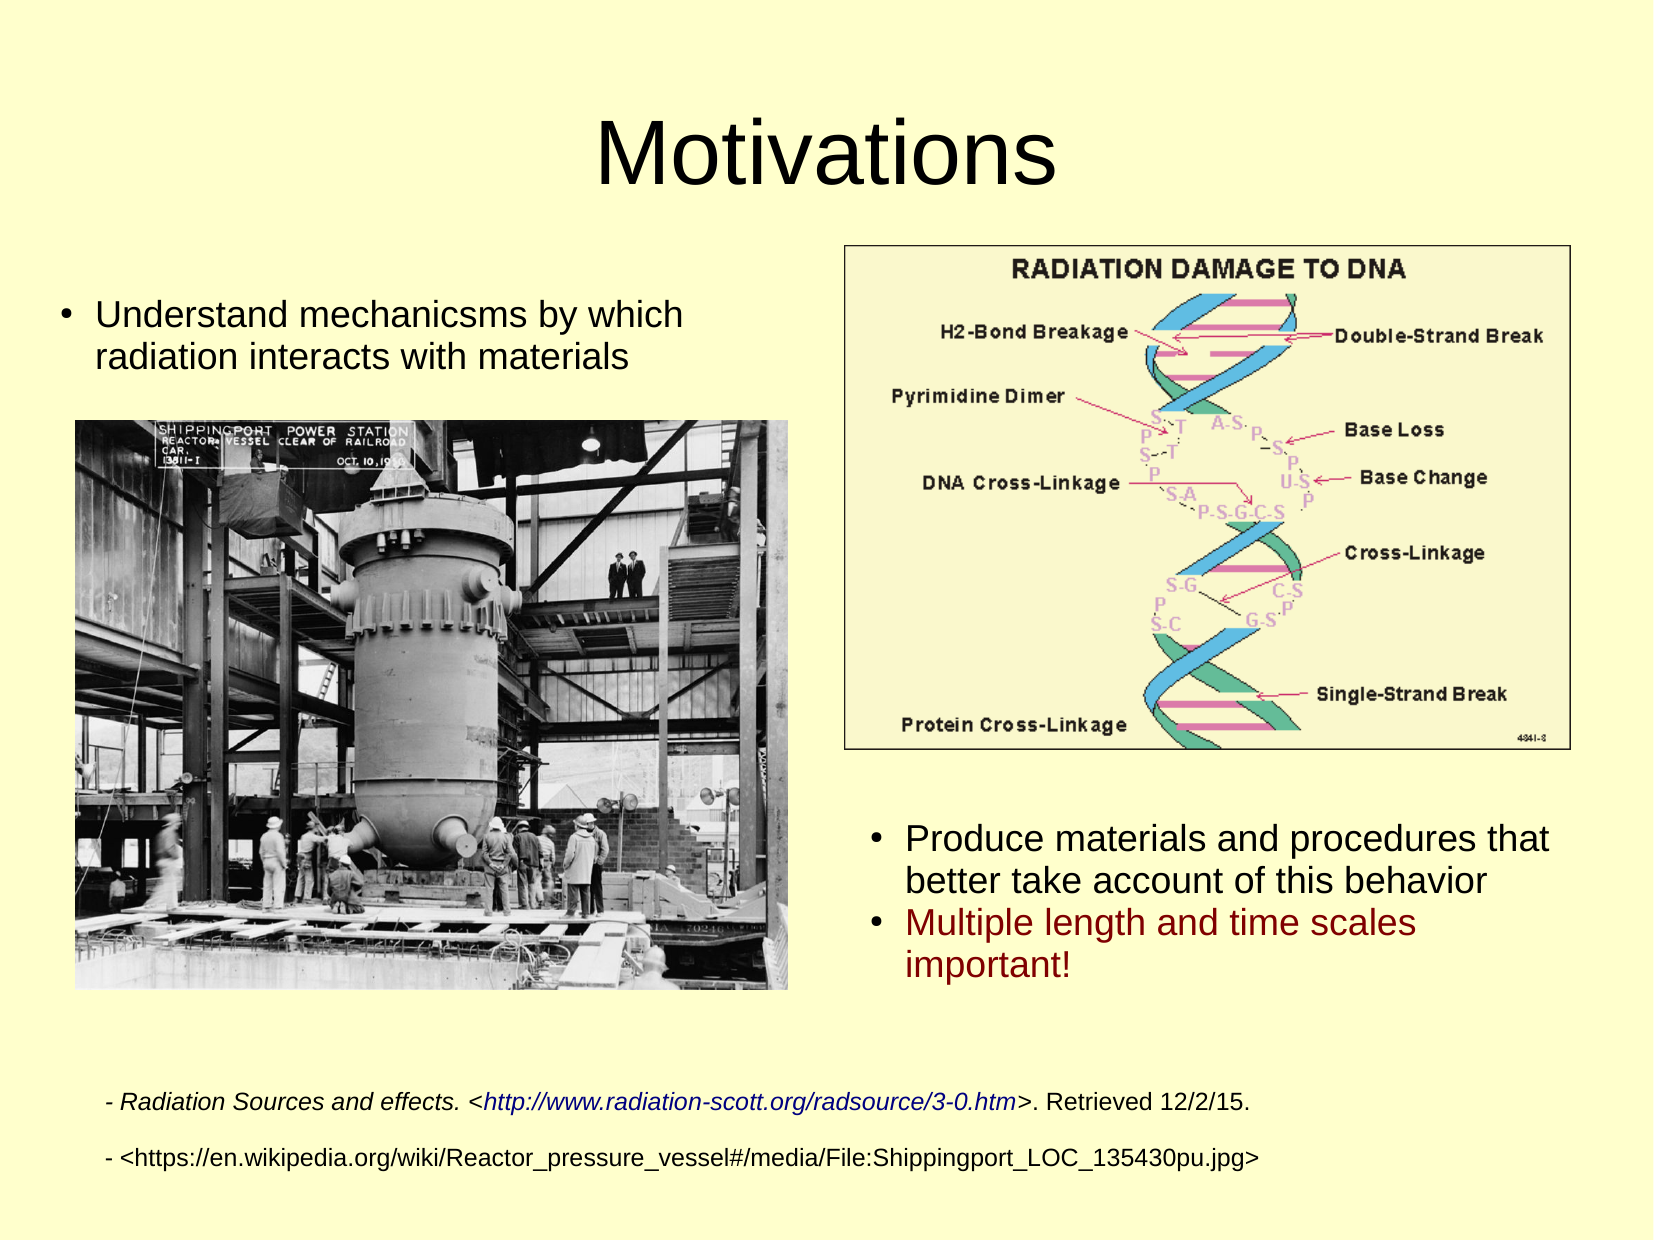

# Motivations
Understand mechanicsms by which radiation interacts with materials
Produce materials and procedures that better take account of this behavior
Multiple length and time scales important!
- Radiation Sources and effects. <http://www.radiation-scott.org/radsource/3-0.htm>. Retrieved 12/2/15.
- <https://en.wikipedia.org/wiki/Reactor_pressure_vessel#/media/File:Shippingport_LOC_135430pu.jpg>